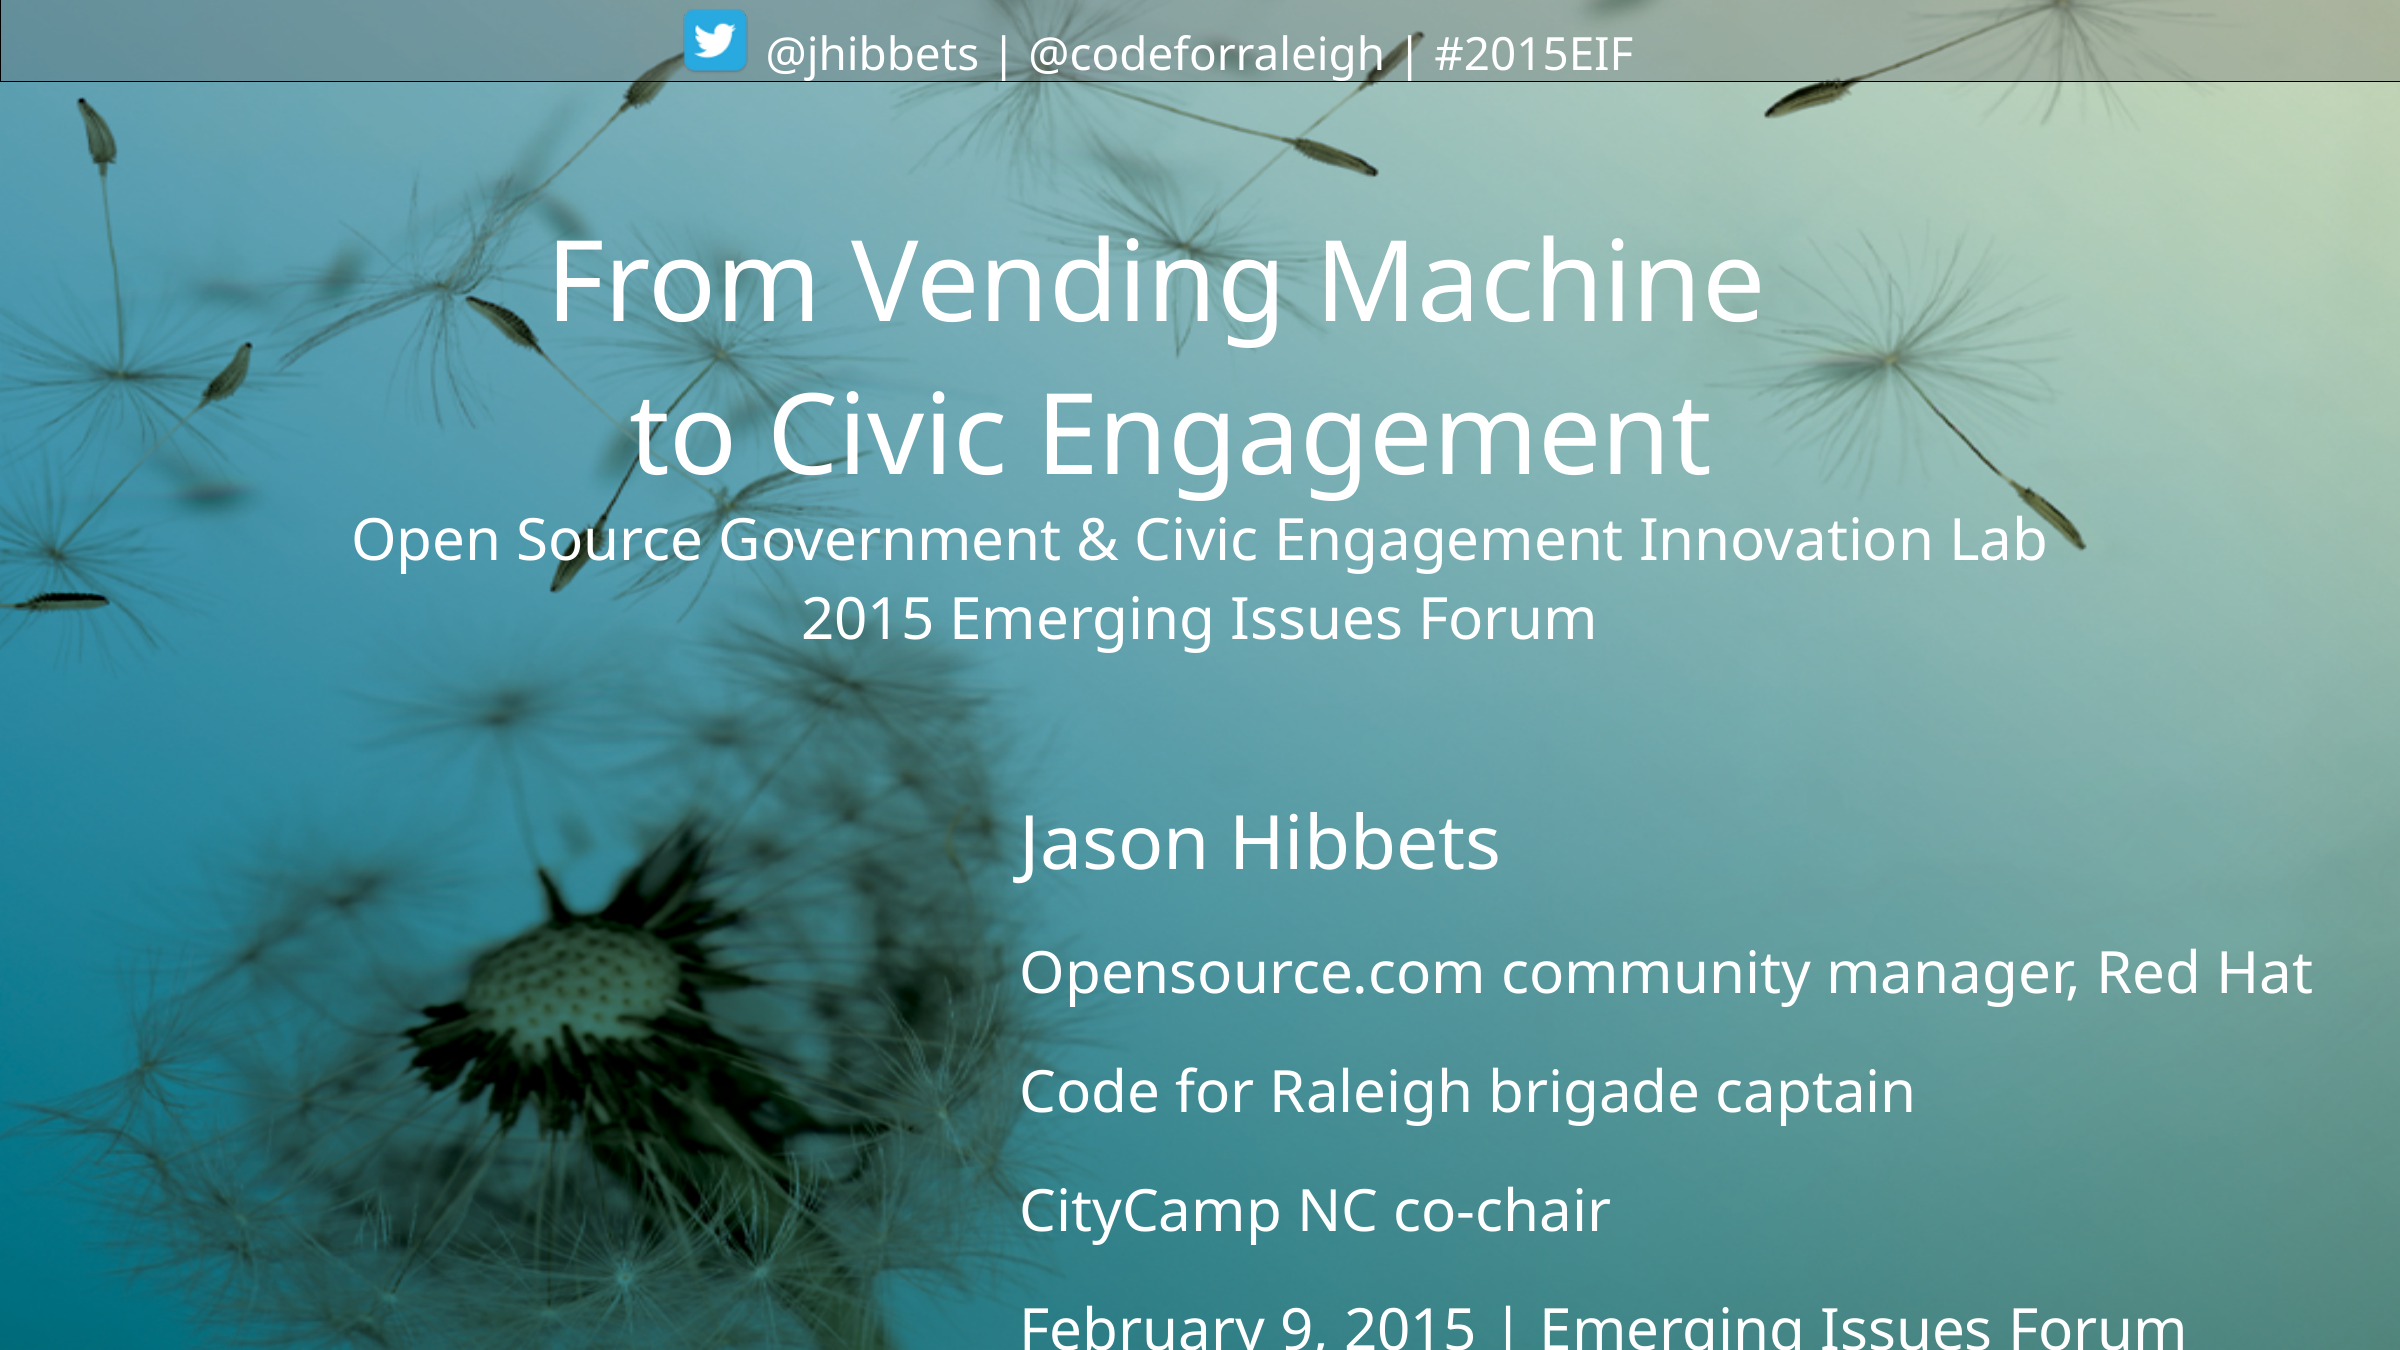

From Vending Machine
to Civic Engagement
# Open Source Government & Civic Engagement Innovation Lab 2015 Emerging Issues Forum
Jason Hibbets
Opensource.com community manager, Red Hat
Code for Raleigh brigade captain
CityCamp NC co-chair
February 9, 2015 | Emerging Issues Forum